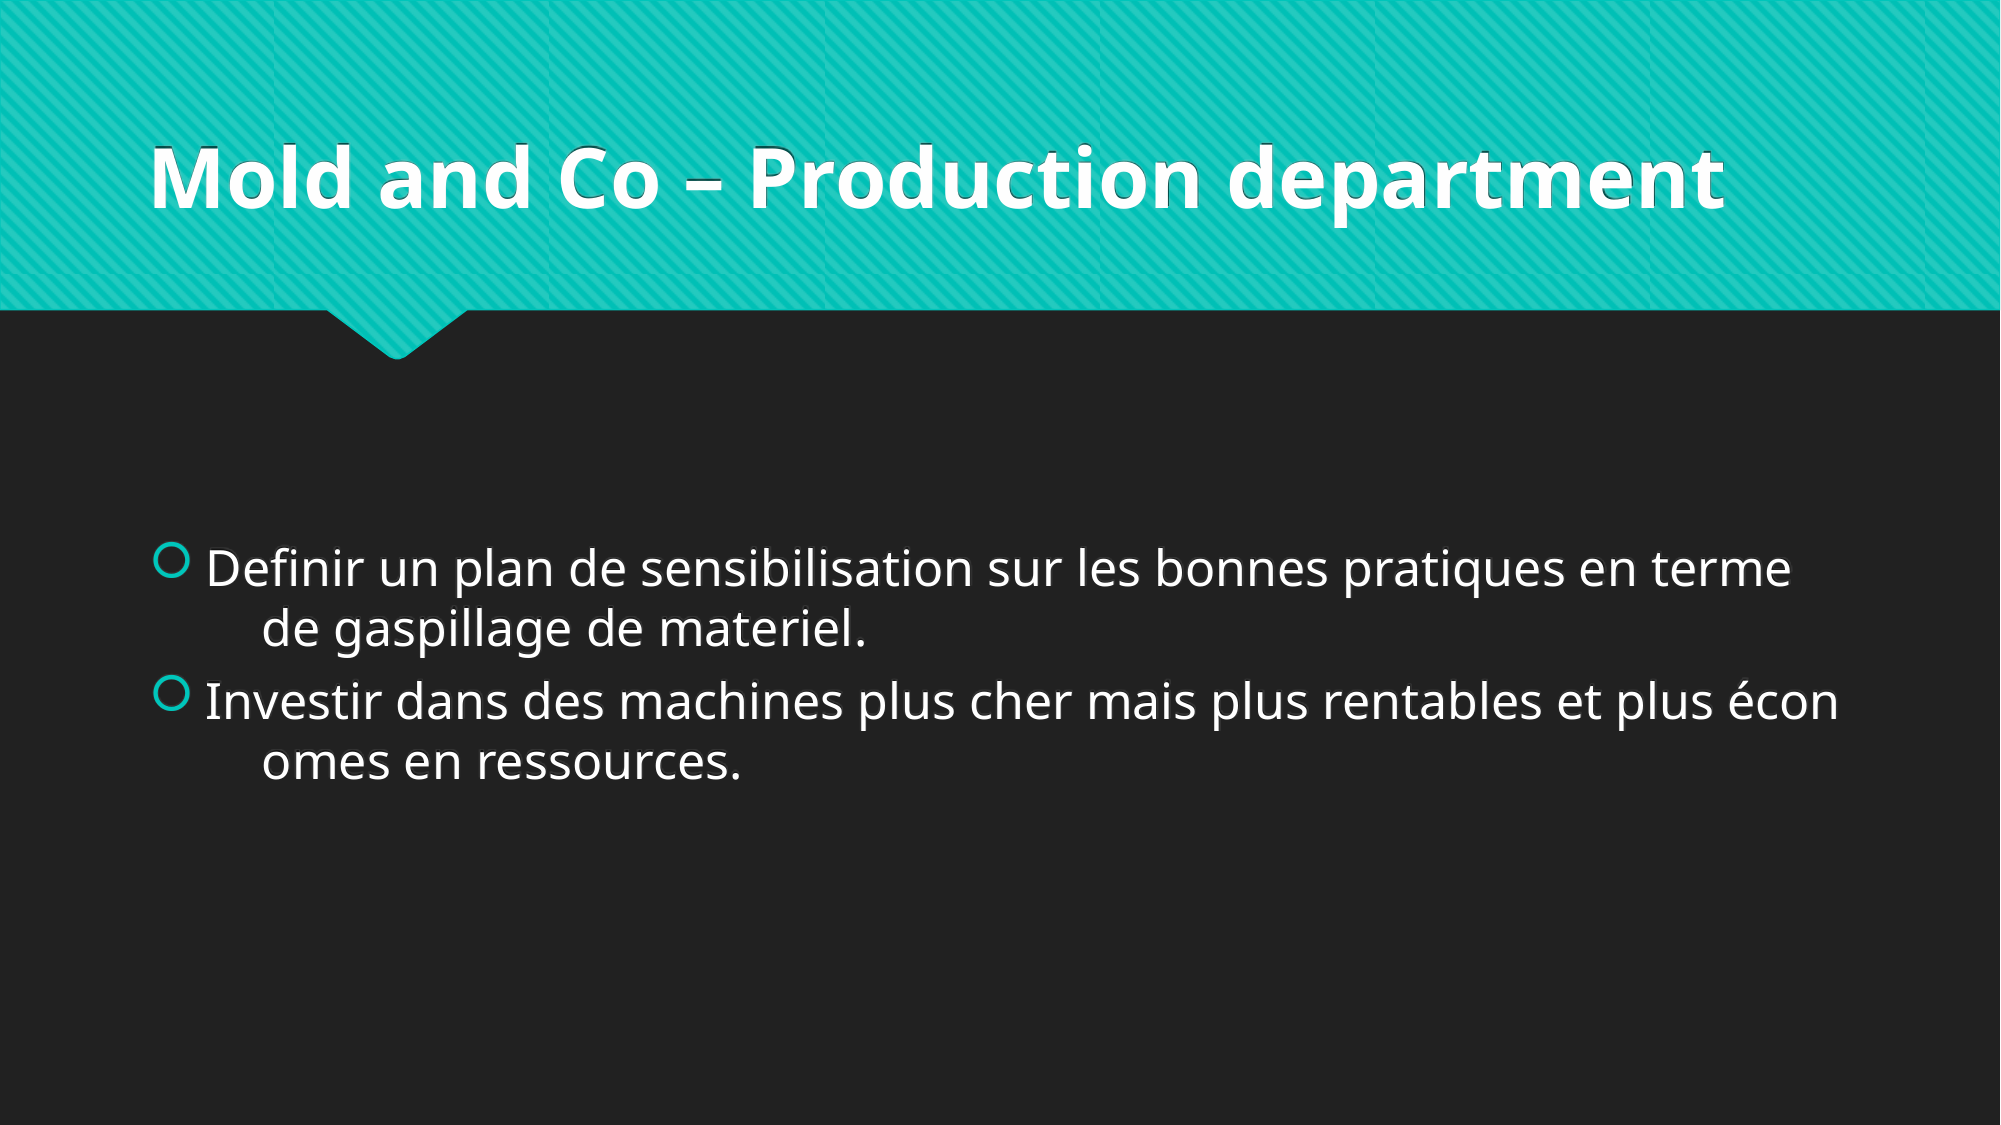

# Mold and Co – Production department
Definir un plan de sensibilisation sur les bonnes pratiques en terme de gaspillage de materiel.
Investir dans des machines plus cher mais plus rentables et plus économes en ressources.